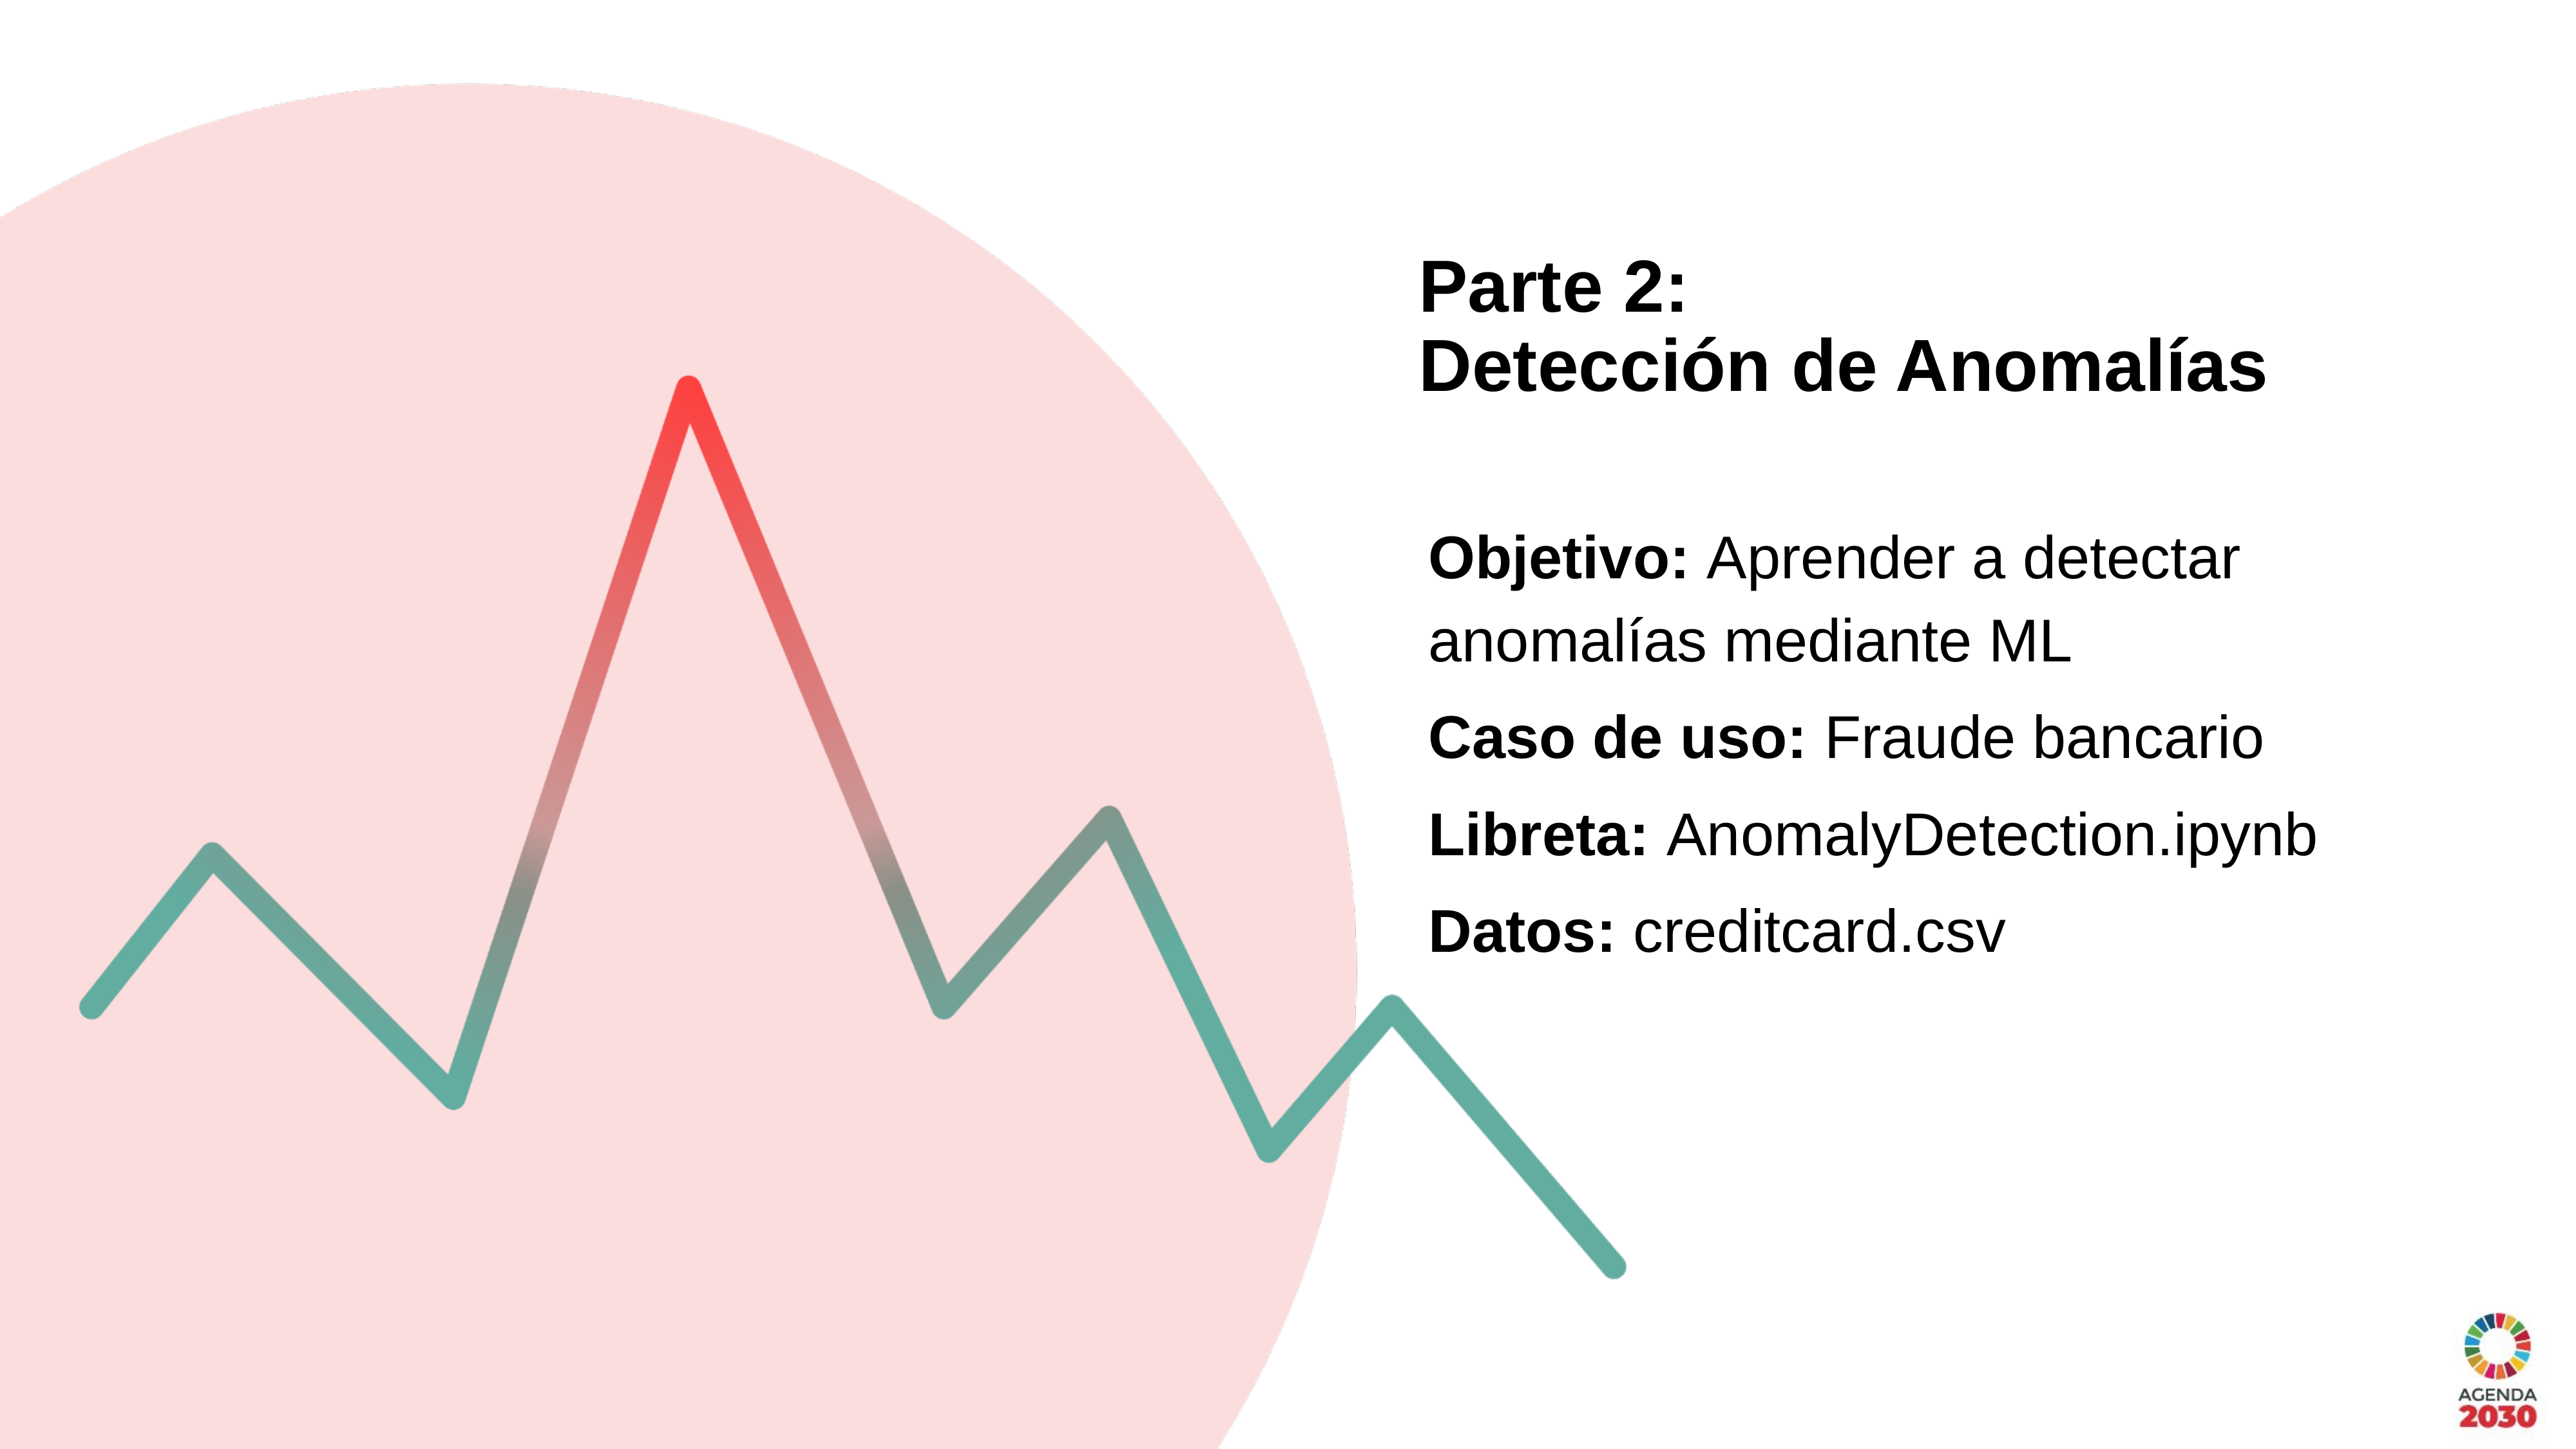

# Parte 2: Detección de Anomalías
Objetivo: Aprender a detectar anomalías mediante ML
Caso de uso: Fraude bancario
Libreta: AnomalyDetection.ipynb
Datos: creditcard.csv